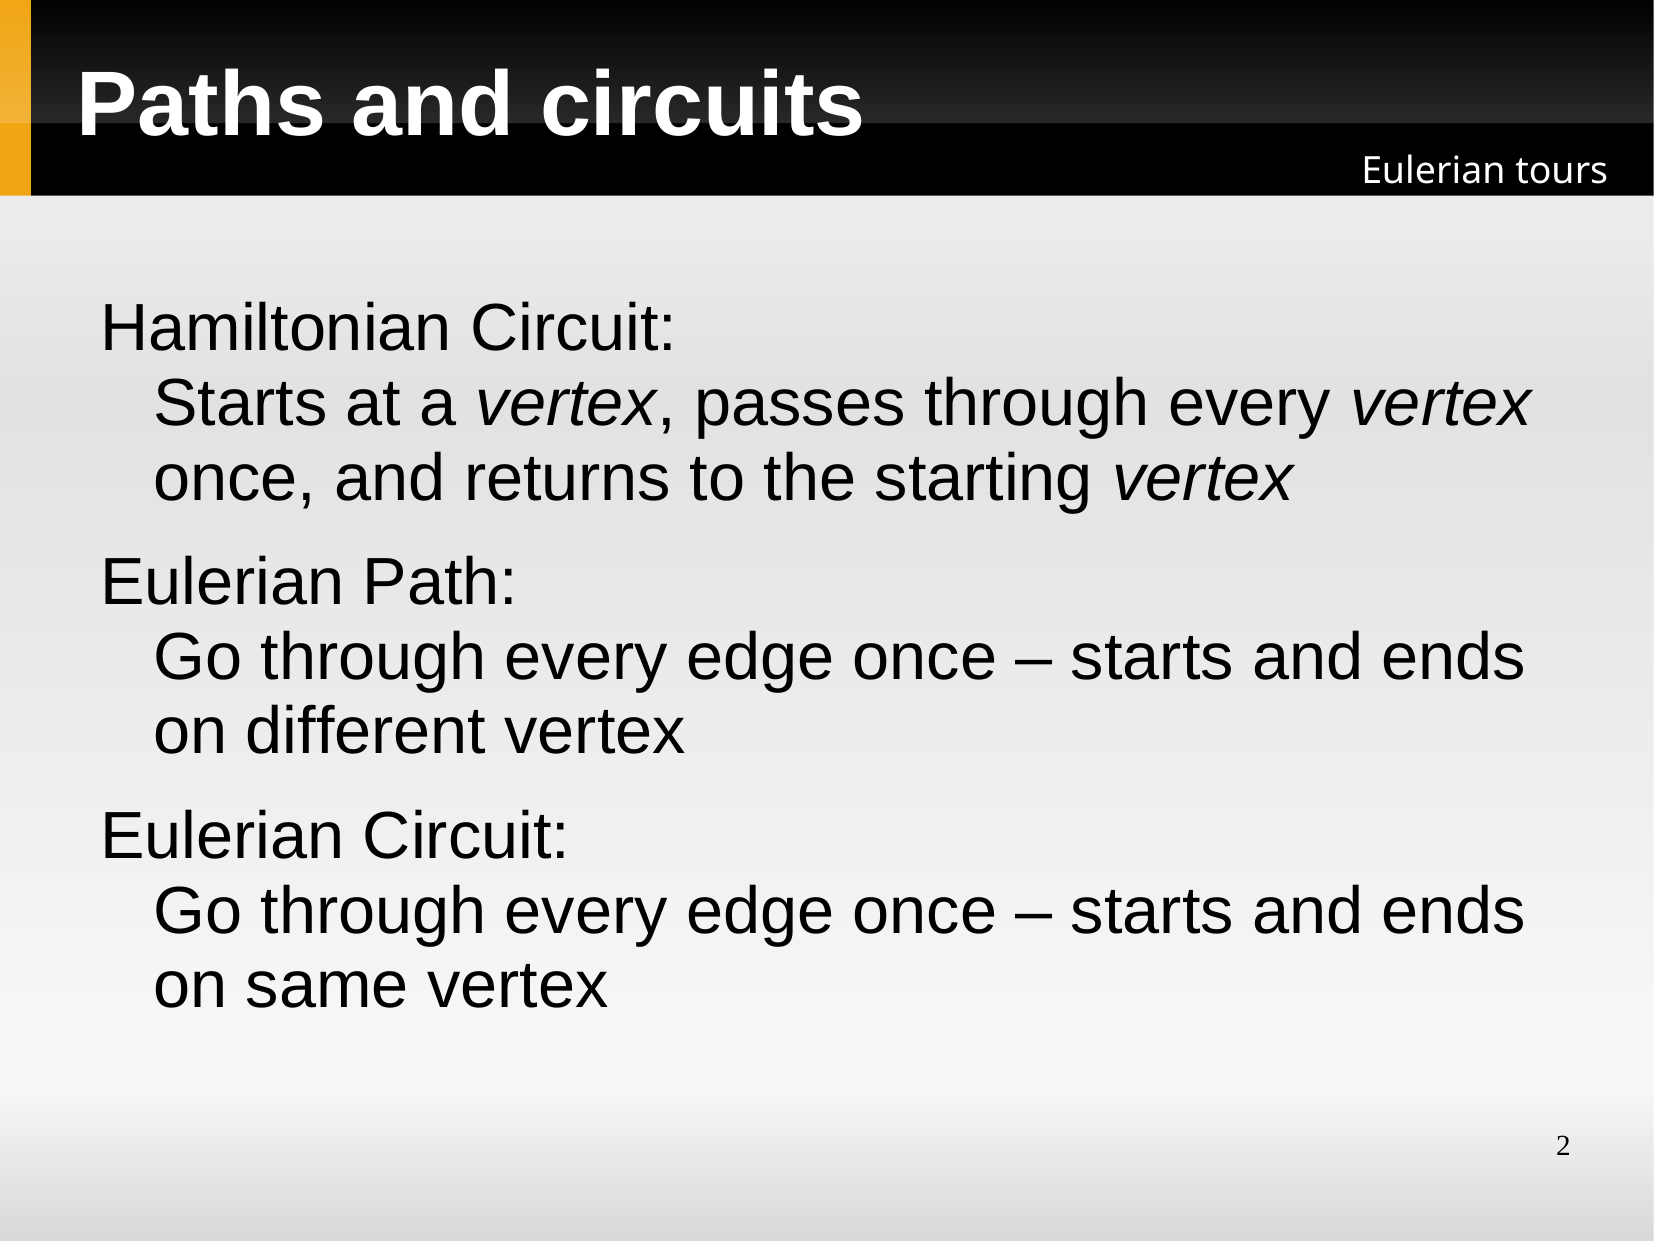

# Paths and circuits
Hamiltonian Circuit:
Starts at a vertex, passes through every vertex once, and returns to the starting vertex
Eulerian Path:
Go through every edge once – starts and ends on different vertex
Eulerian Circuit:
Go through every edge once – starts and ends on same vertex
2